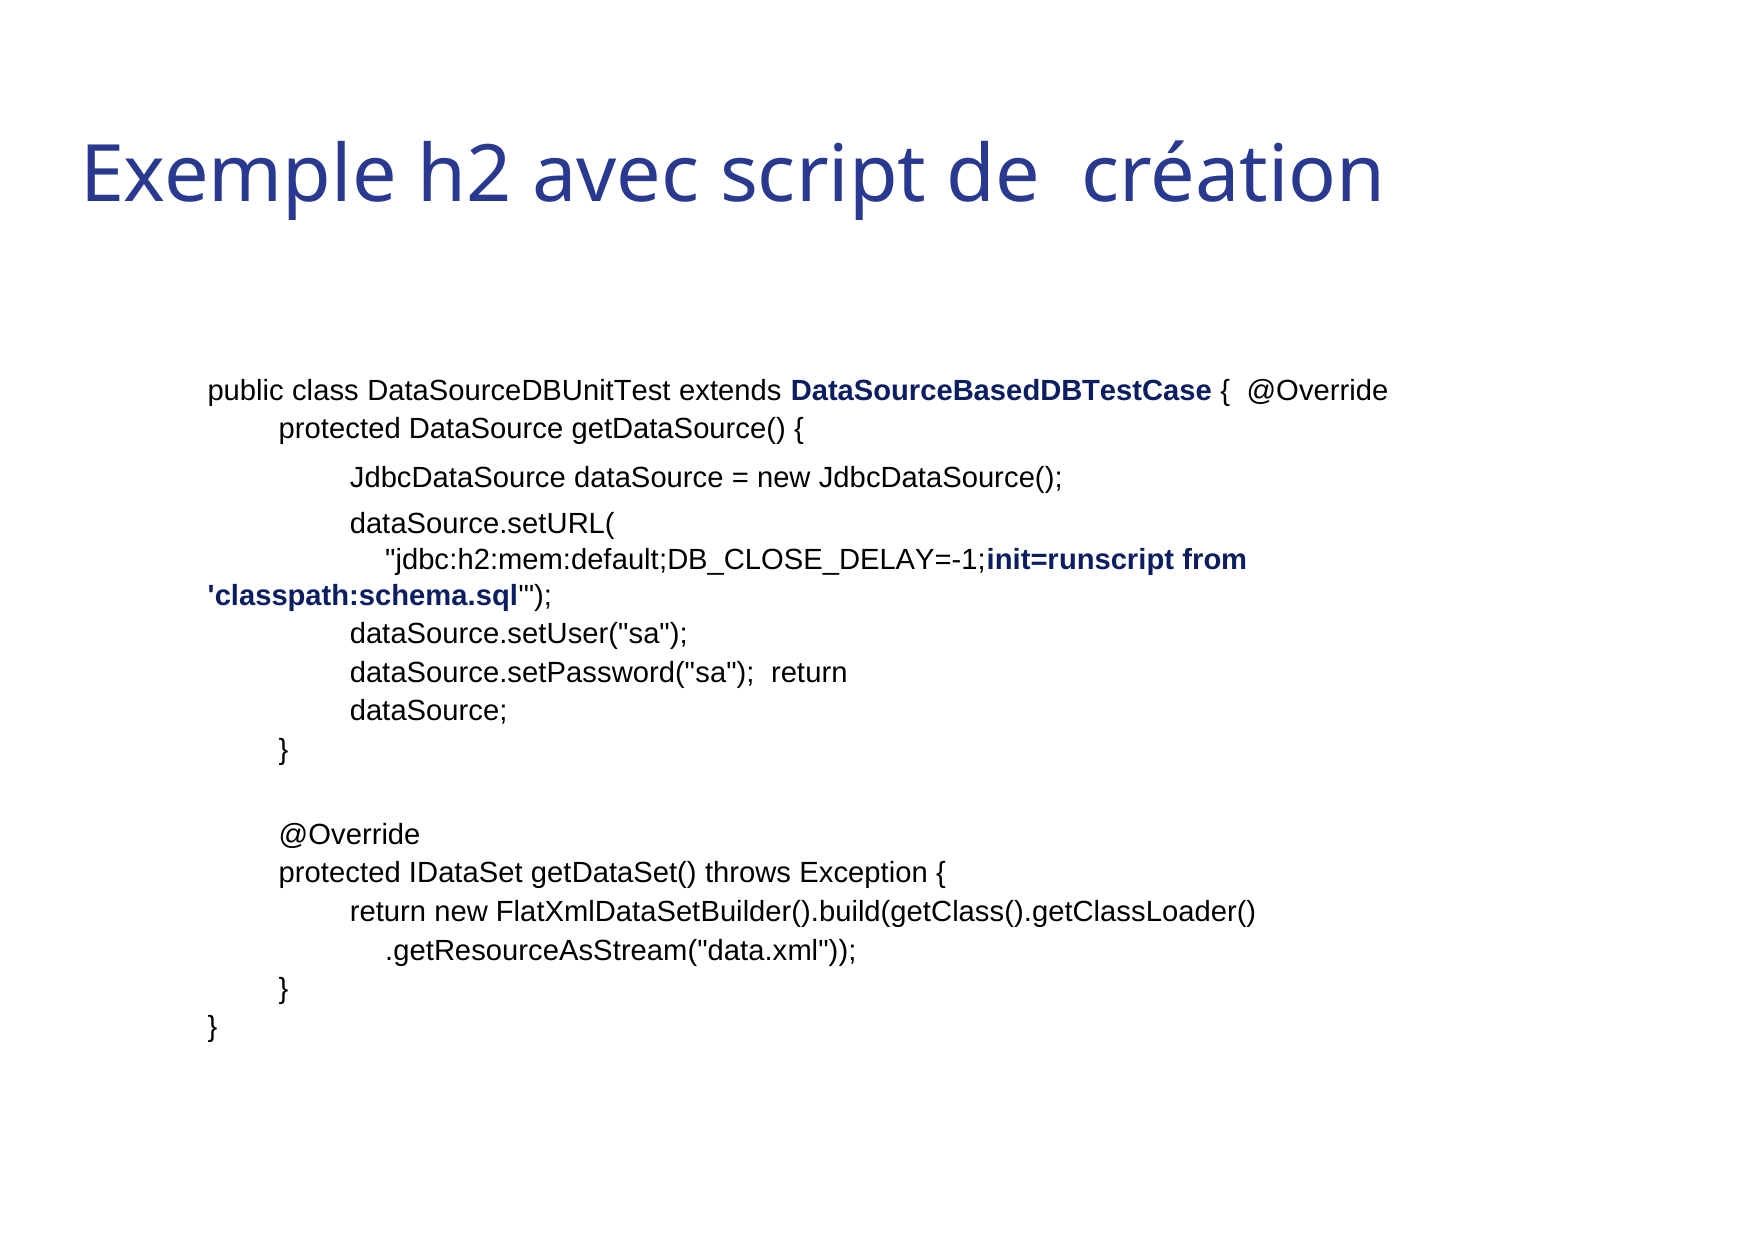

# Exemple h2 avec script de création
public class DataSourceDBUnitTest extends DataSourceBasedDBTestCase { @Override
protected DataSource getDataSource() {
JdbcDataSource dataSource = new JdbcDataSource(); dataSource.setURL(
"jdbc:h2:mem:default;DB_CLOSE_DELAY=-1;init=runscript from 'classpath:schema.sql'");
dataSource.setUser("sa"); dataSource.setPassword("sa"); return dataSource;
}
@Override
protected IDataSet getDataSet() throws Exception {
return new FlatXmlDataSetBuilder().build(getClass().getClassLoader()
.getResourceAsStream("data.xml"));
}
}